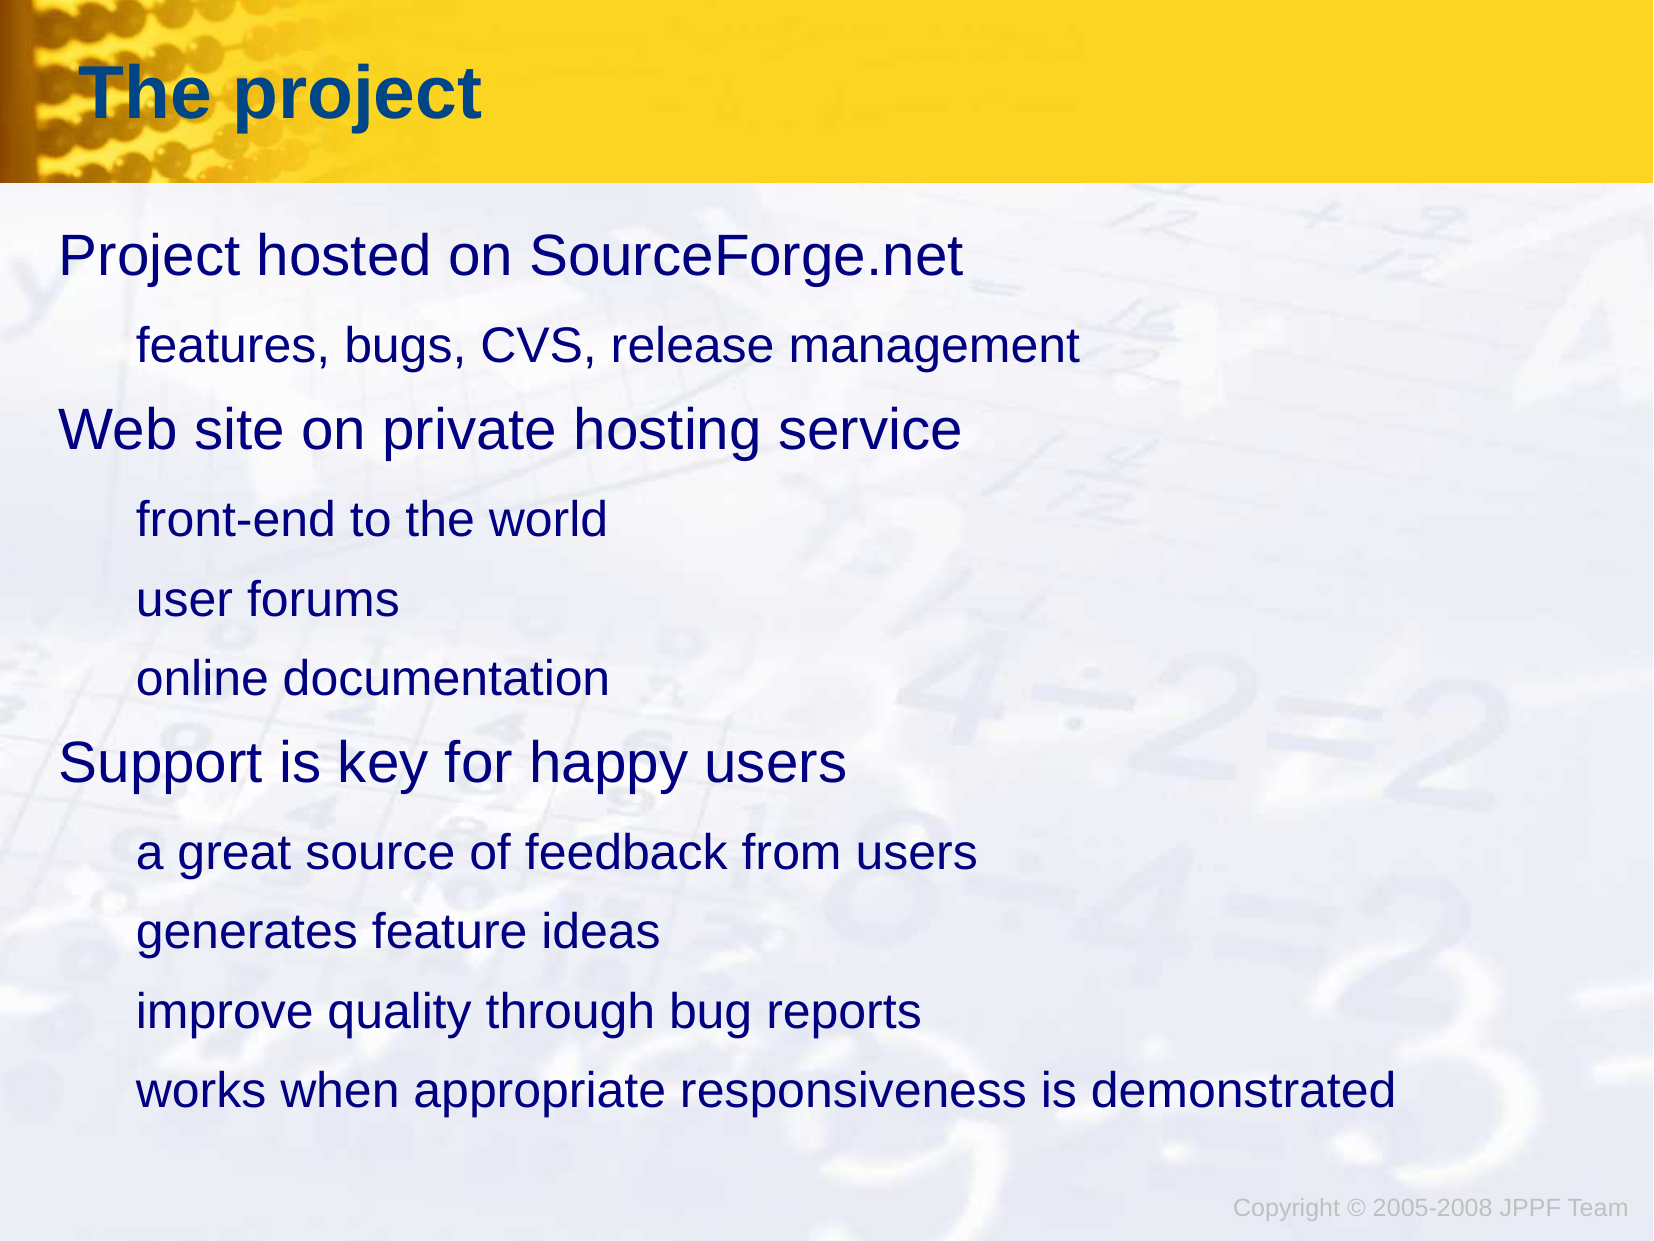

# The project
Project hosted on SourceForge.net
features, bugs, CVS, release management
Web site on private hosting service
front-end to the world
user forums
online documentation
Support is key for happy users
a great source of feedback from users
generates feature ideas
improve quality through bug reports
works when appropriate responsiveness is demonstrated